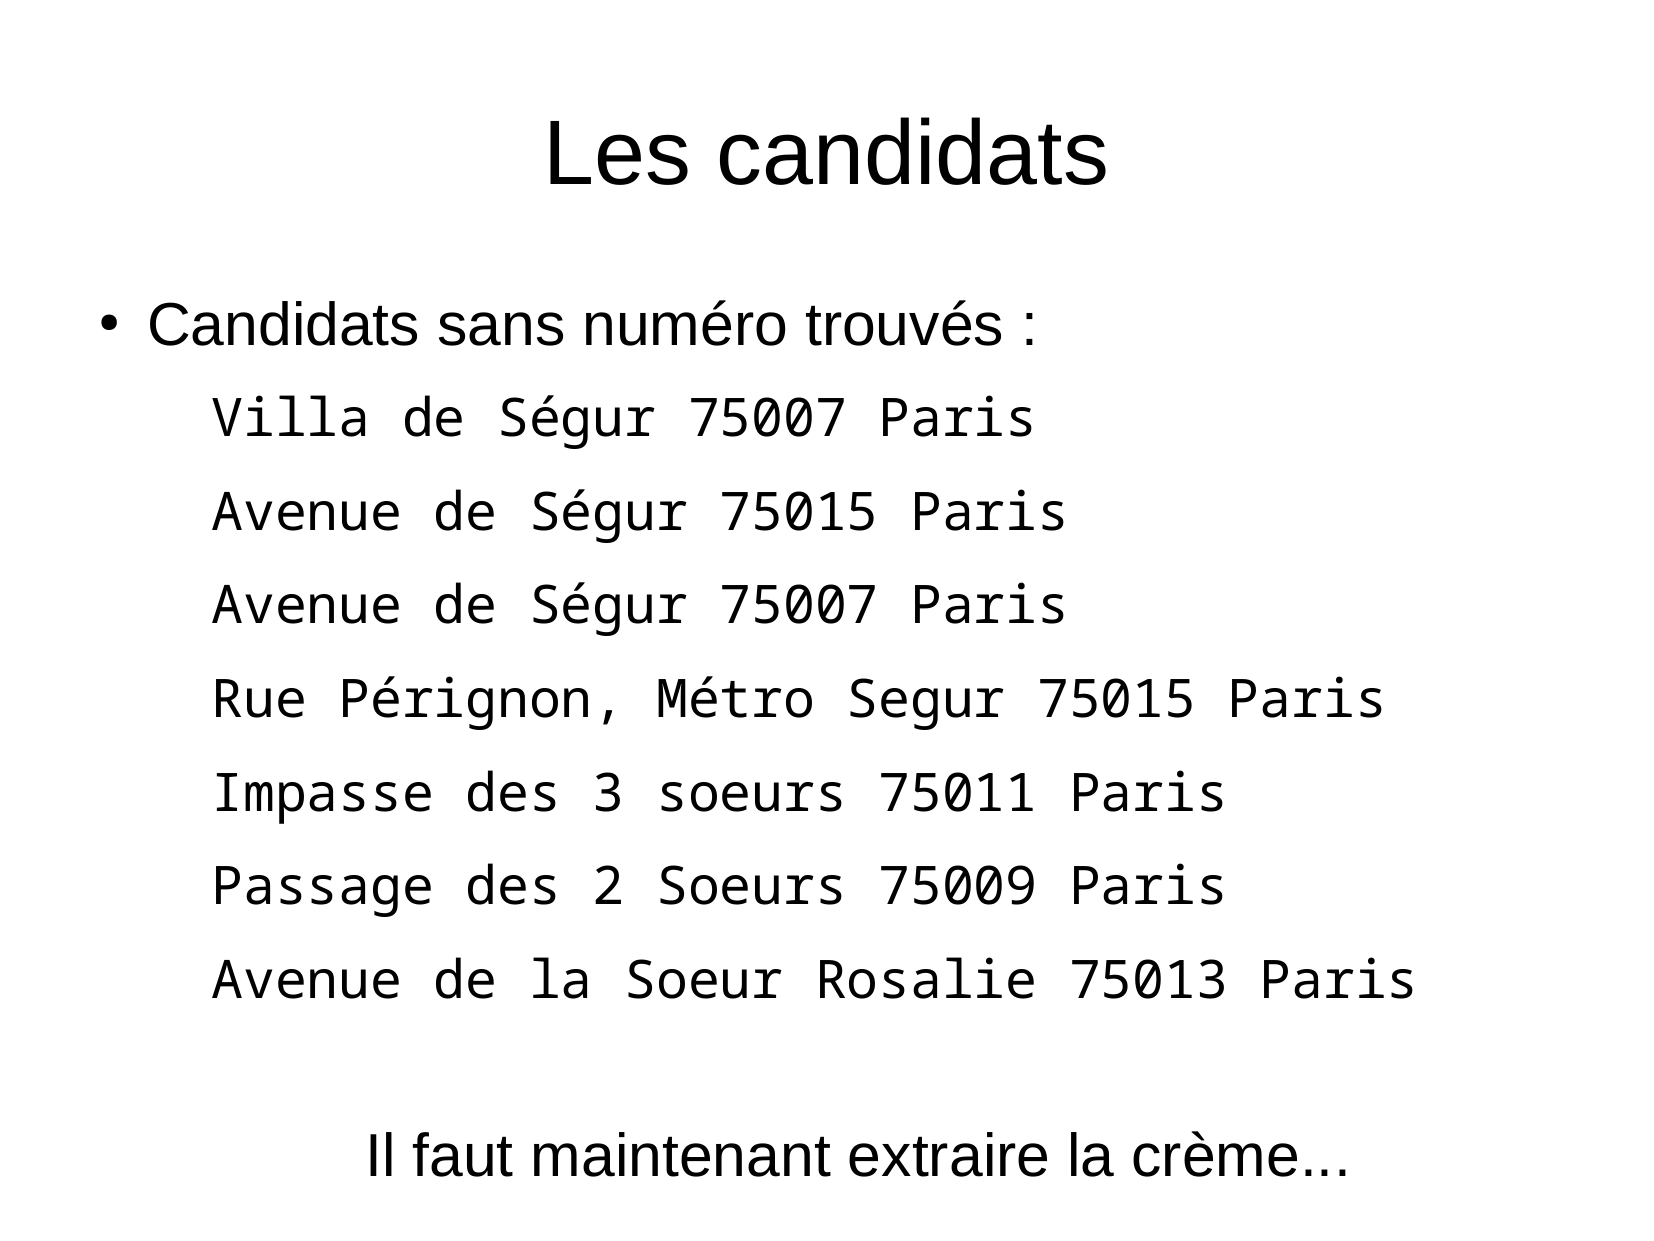

# Les candidats
Candidats sans numéro trouvés :
Villa de Ségur 75007 Paris
Avenue de Ségur 75015 Paris
Avenue de Ségur 75007 Paris
Rue Pérignon, Métro Segur 75015 Paris
Impasse des 3 soeurs 75011 Paris
Passage des 2 Soeurs 75009 Paris
Avenue de la Soeur Rosalie 75013 Paris
Il faut maintenant extraire la crème...